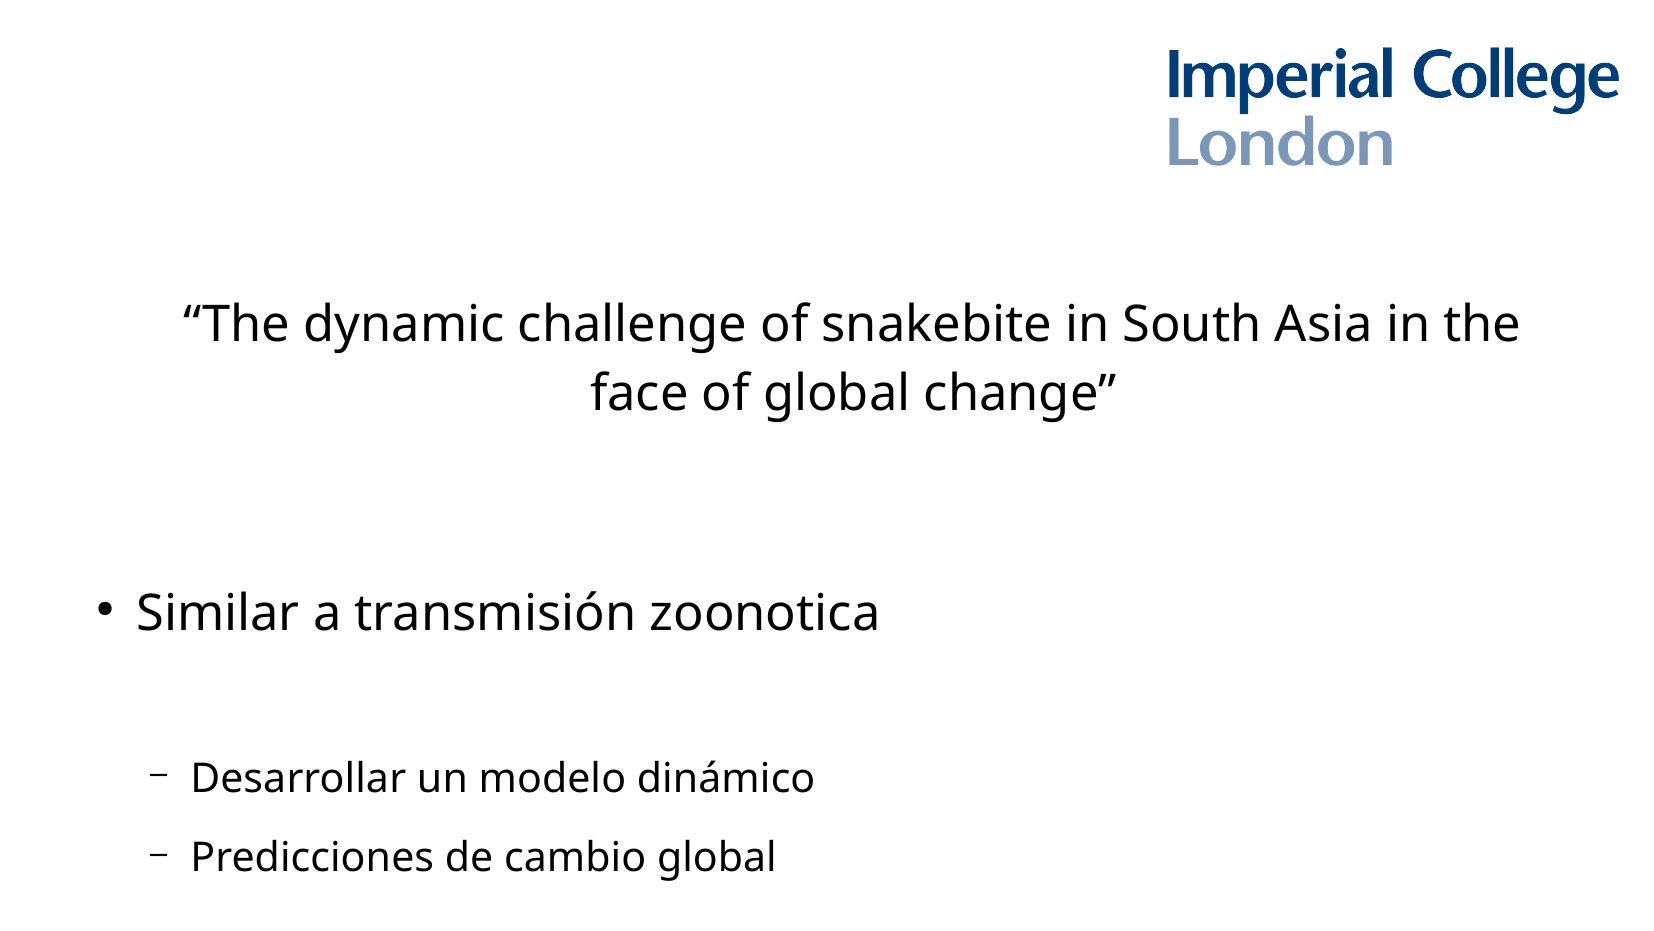

# “The dynamic challenge of snakebite in South Asia in the face of global change”
Similar a transmisión zoonotica
Desarrollar un modelo dinámico
Predicciones de cambio global